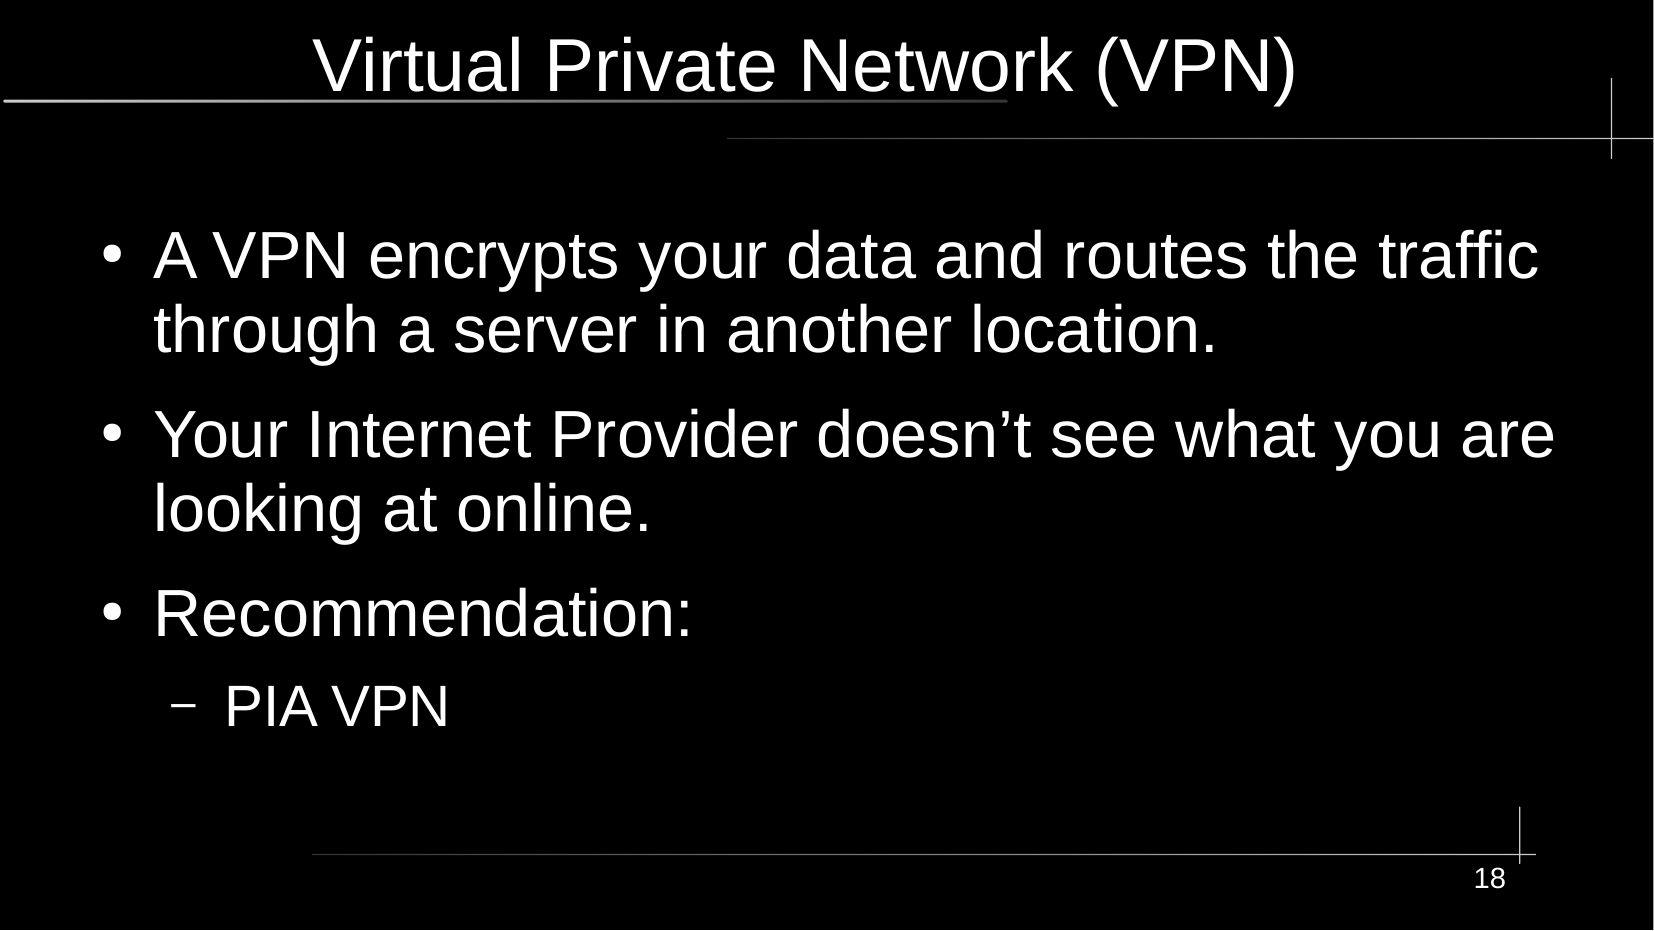

# Virtual Private Network (VPN)
A VPN encrypts your data and routes the traffic through a server in another location.
Your Internet Provider doesn’t see what you are looking at online.
Recommendation:
PIA VPN
18